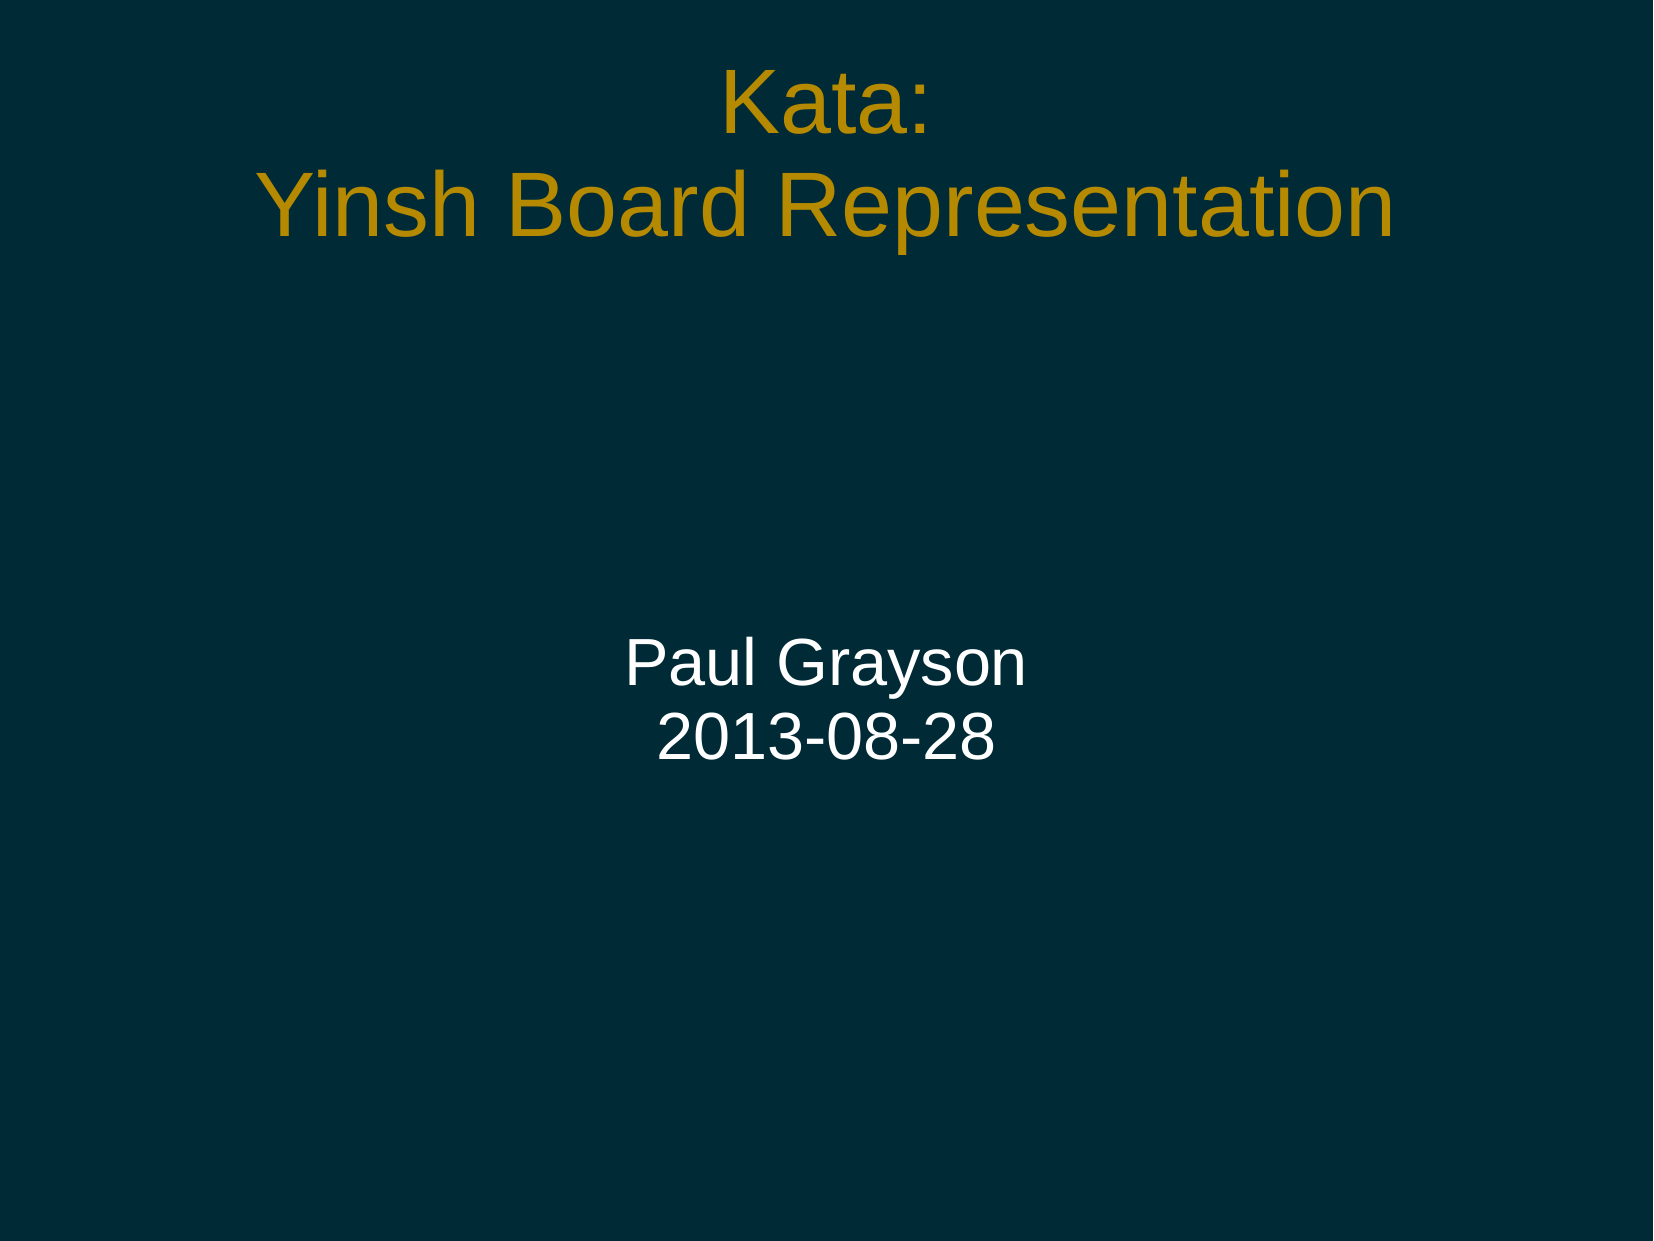

# Kata: Yinsh Board Representation
Paul Grayson
2013-08-28